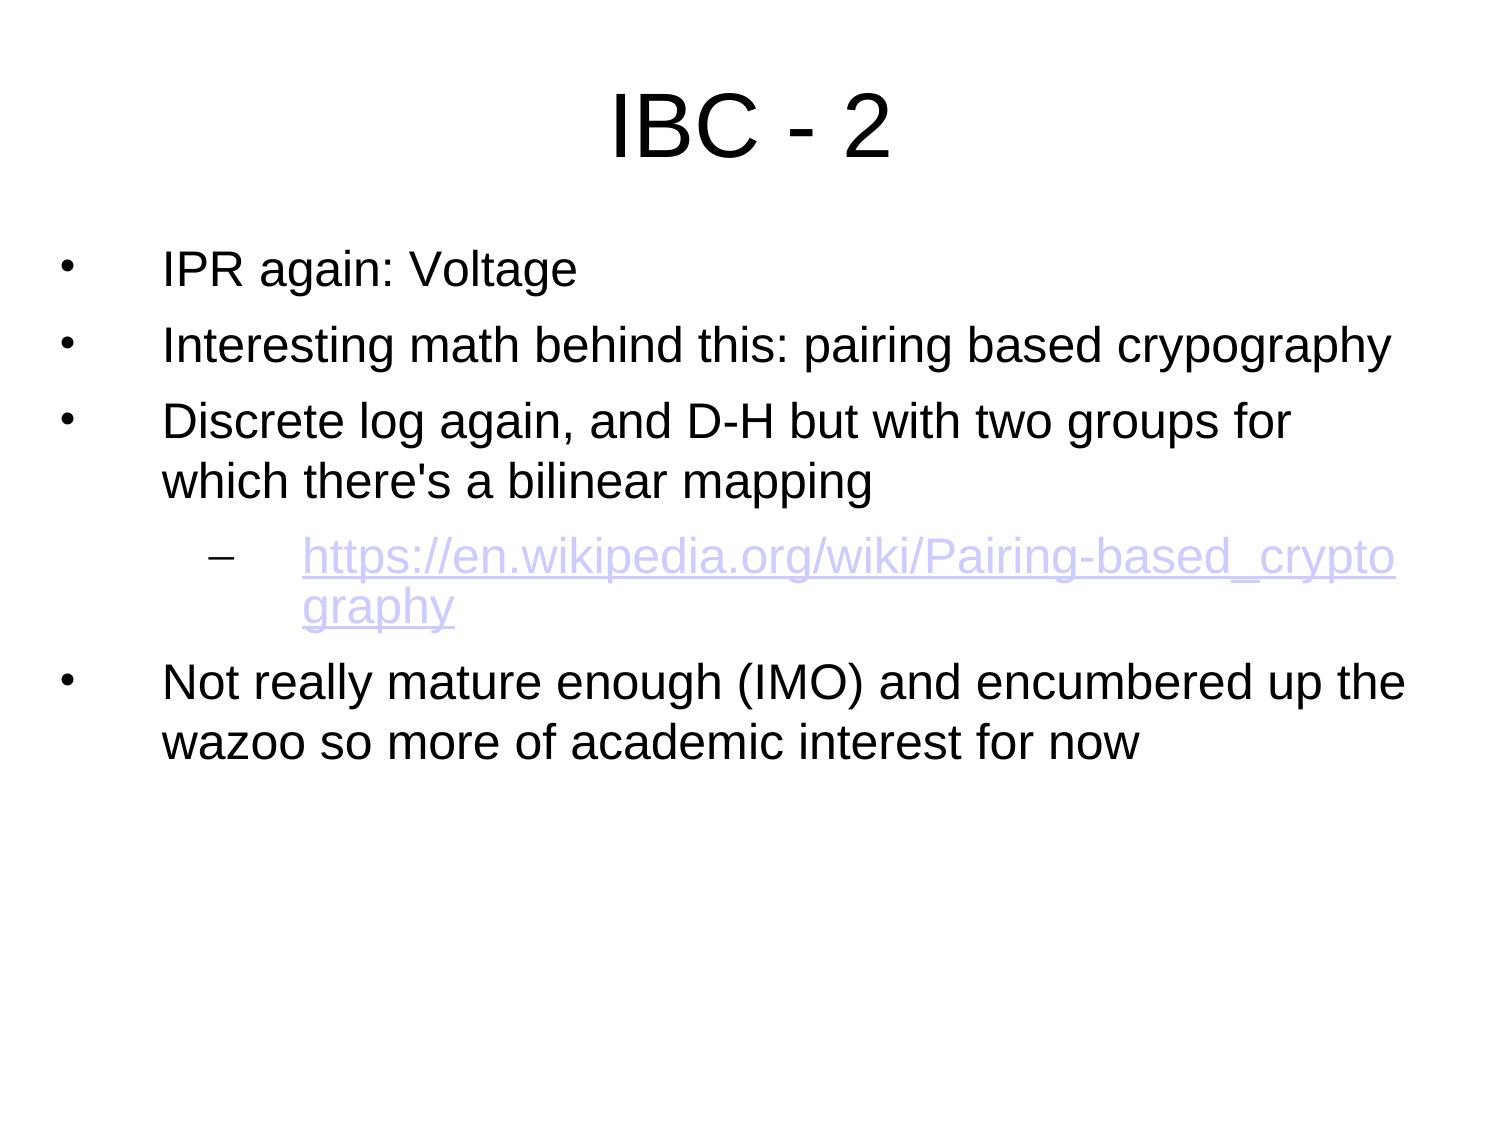

# IBC - 2
IPR again: Voltage
Interesting math behind this: pairing based crypography
Discrete log again, and D-H but with two groups for which there's a bilinear mapping
https://en.wikipedia.org/wiki/Pairing-based_cryptography
Not really mature enough (IMO) and encumbered up the wazoo so more of academic interest for now